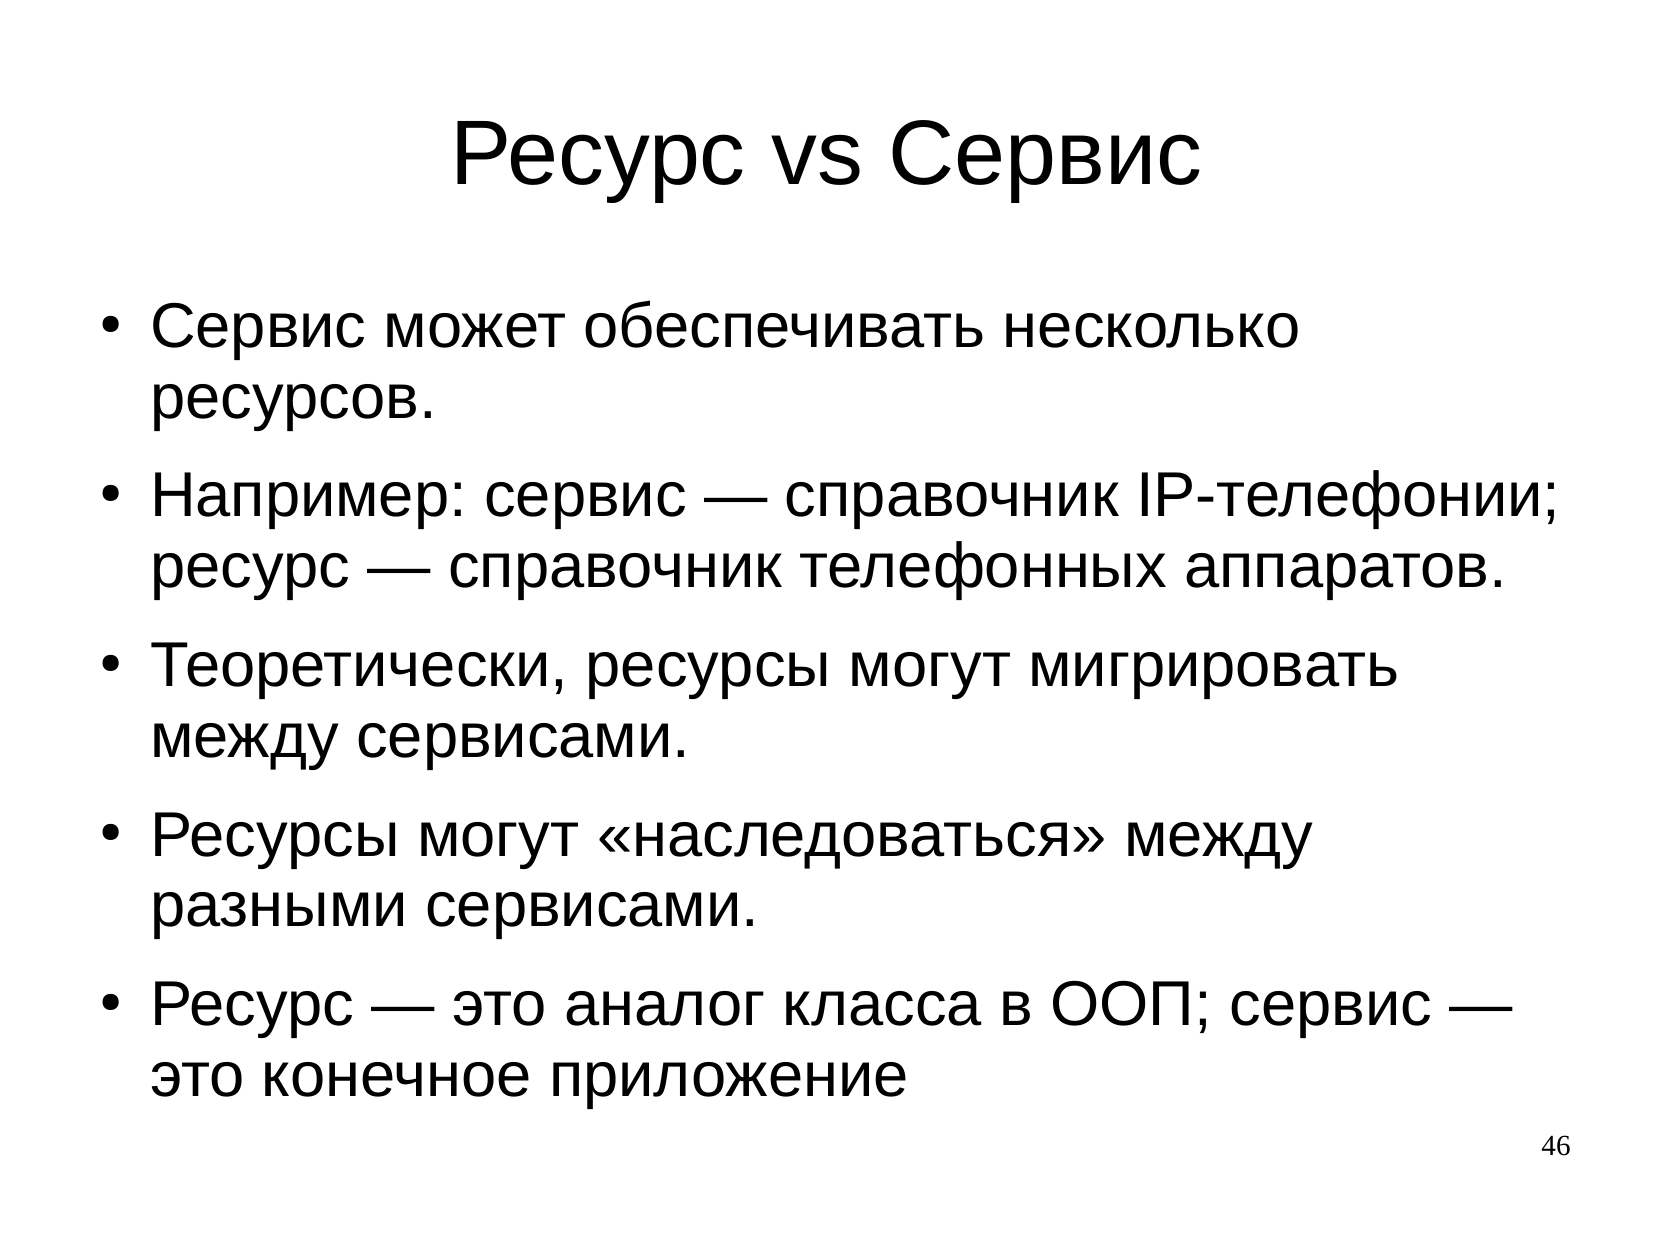

# Ресурс vs Сервис
Сервис может обеспечивать несколько ресурсов.
Например: сервис — справочник IP-телефонии; ресурс — справочник телефонных аппаратов.
Теоретически, ресурсы могут мигрировать между сервисами.
Ресурсы могут «наследоваться» между разными сервисами.
Ресурс — это аналог класса в ООП; сервис — это конечное приложение
46